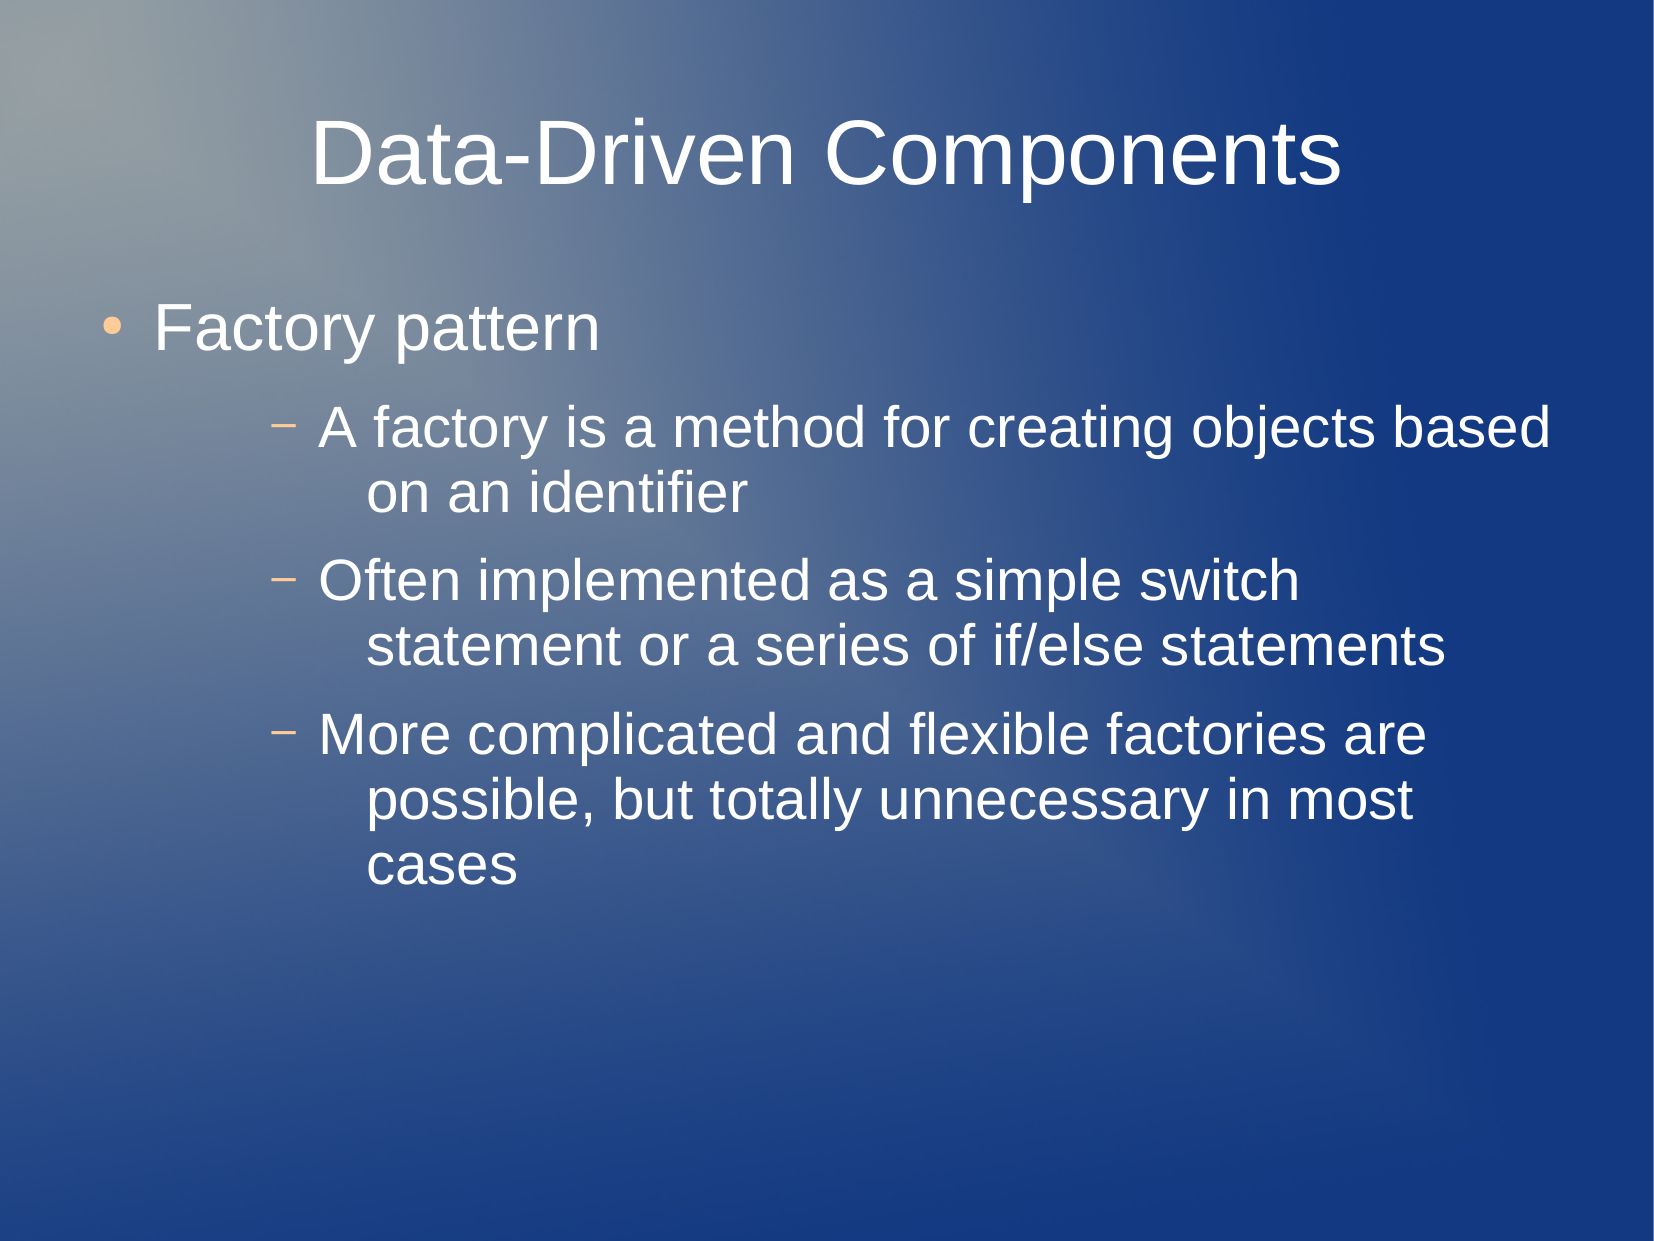

# Data-Driven Components
Factory pattern
A factory is a method for creating objects based on an identifier
Often implemented as a simple switch statement or a series of if/else statements
More complicated and flexible factories are possible, but totally unnecessary in most cases